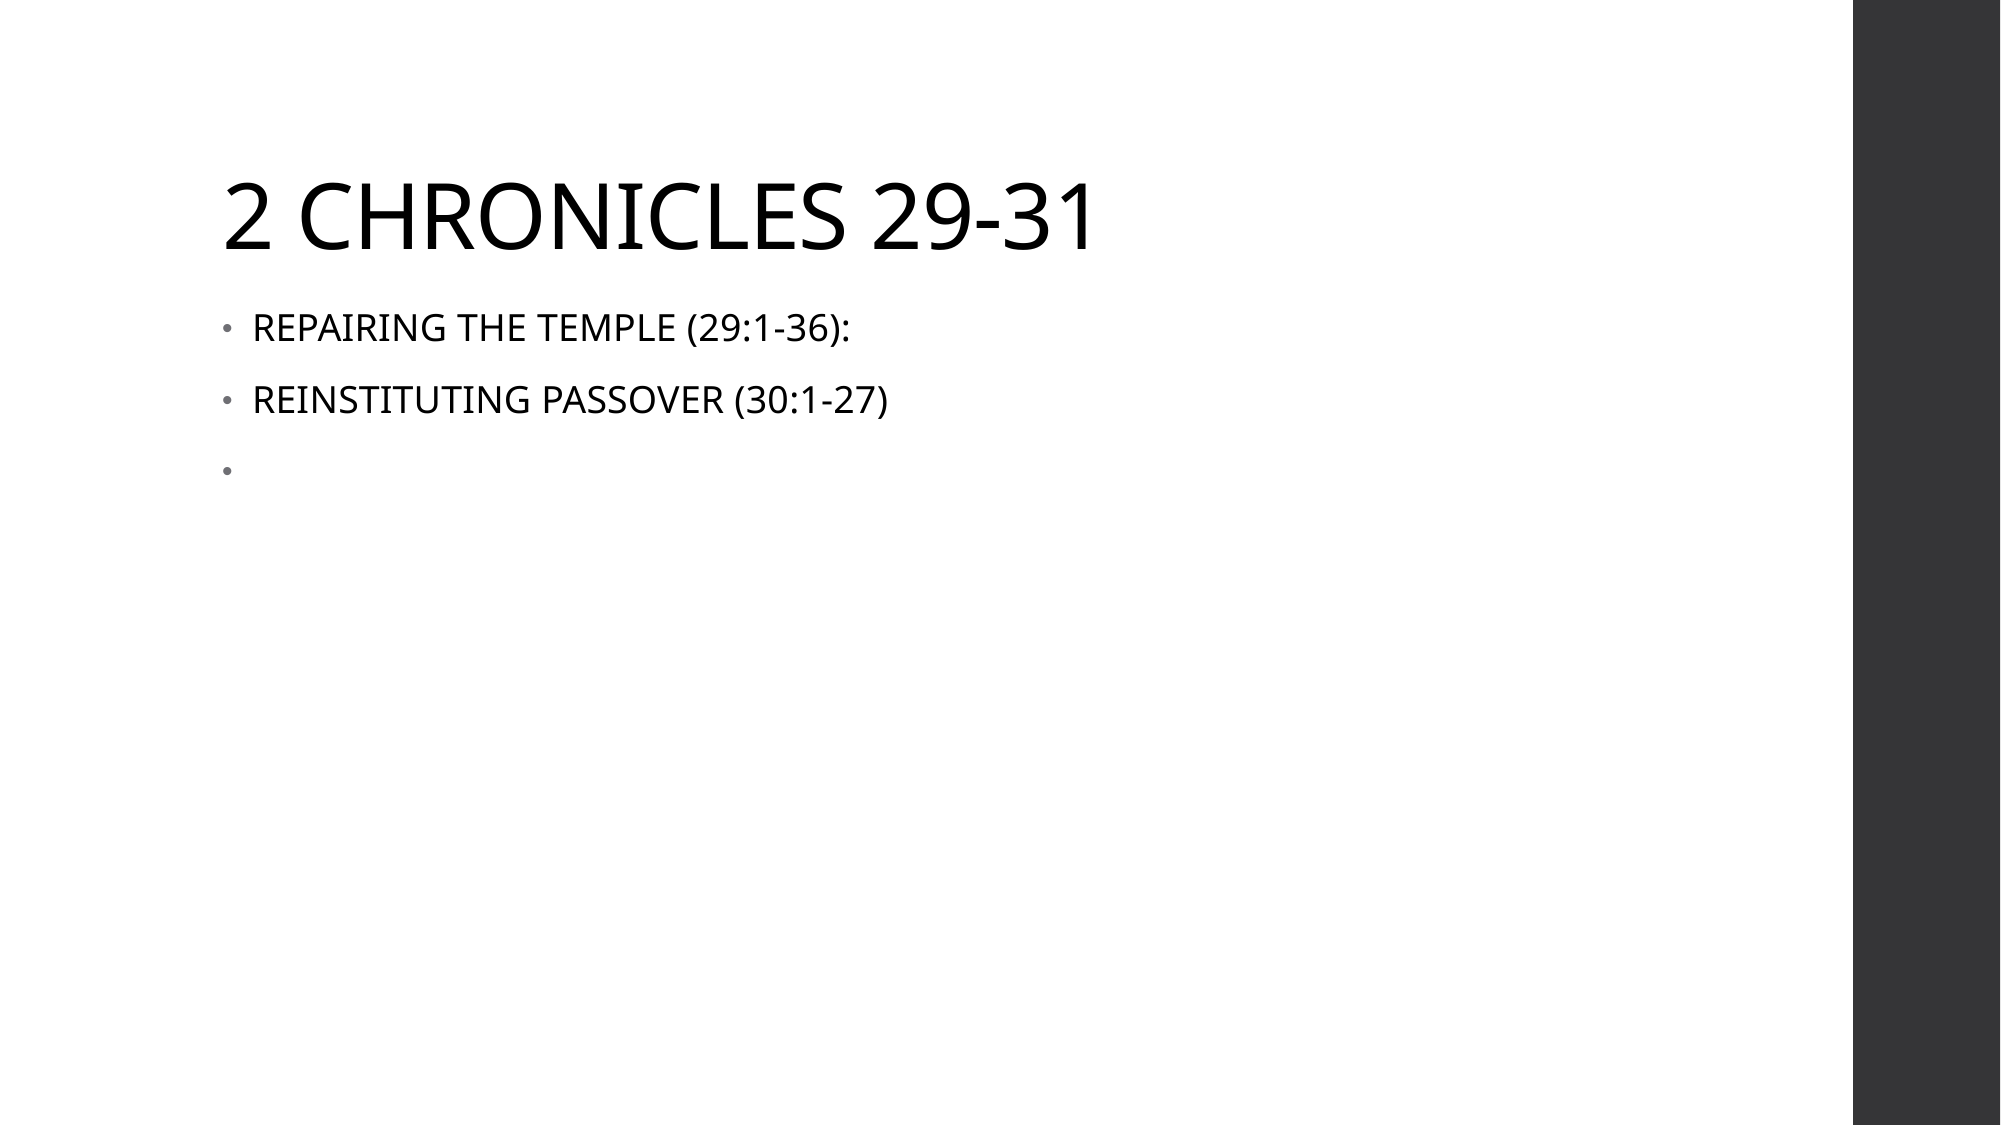

# 2 CHRONICLES 29-31
REPAIRING THE TEMPLE (29:1-36):
REINSTITUTING PASSOVER (30:1-27)